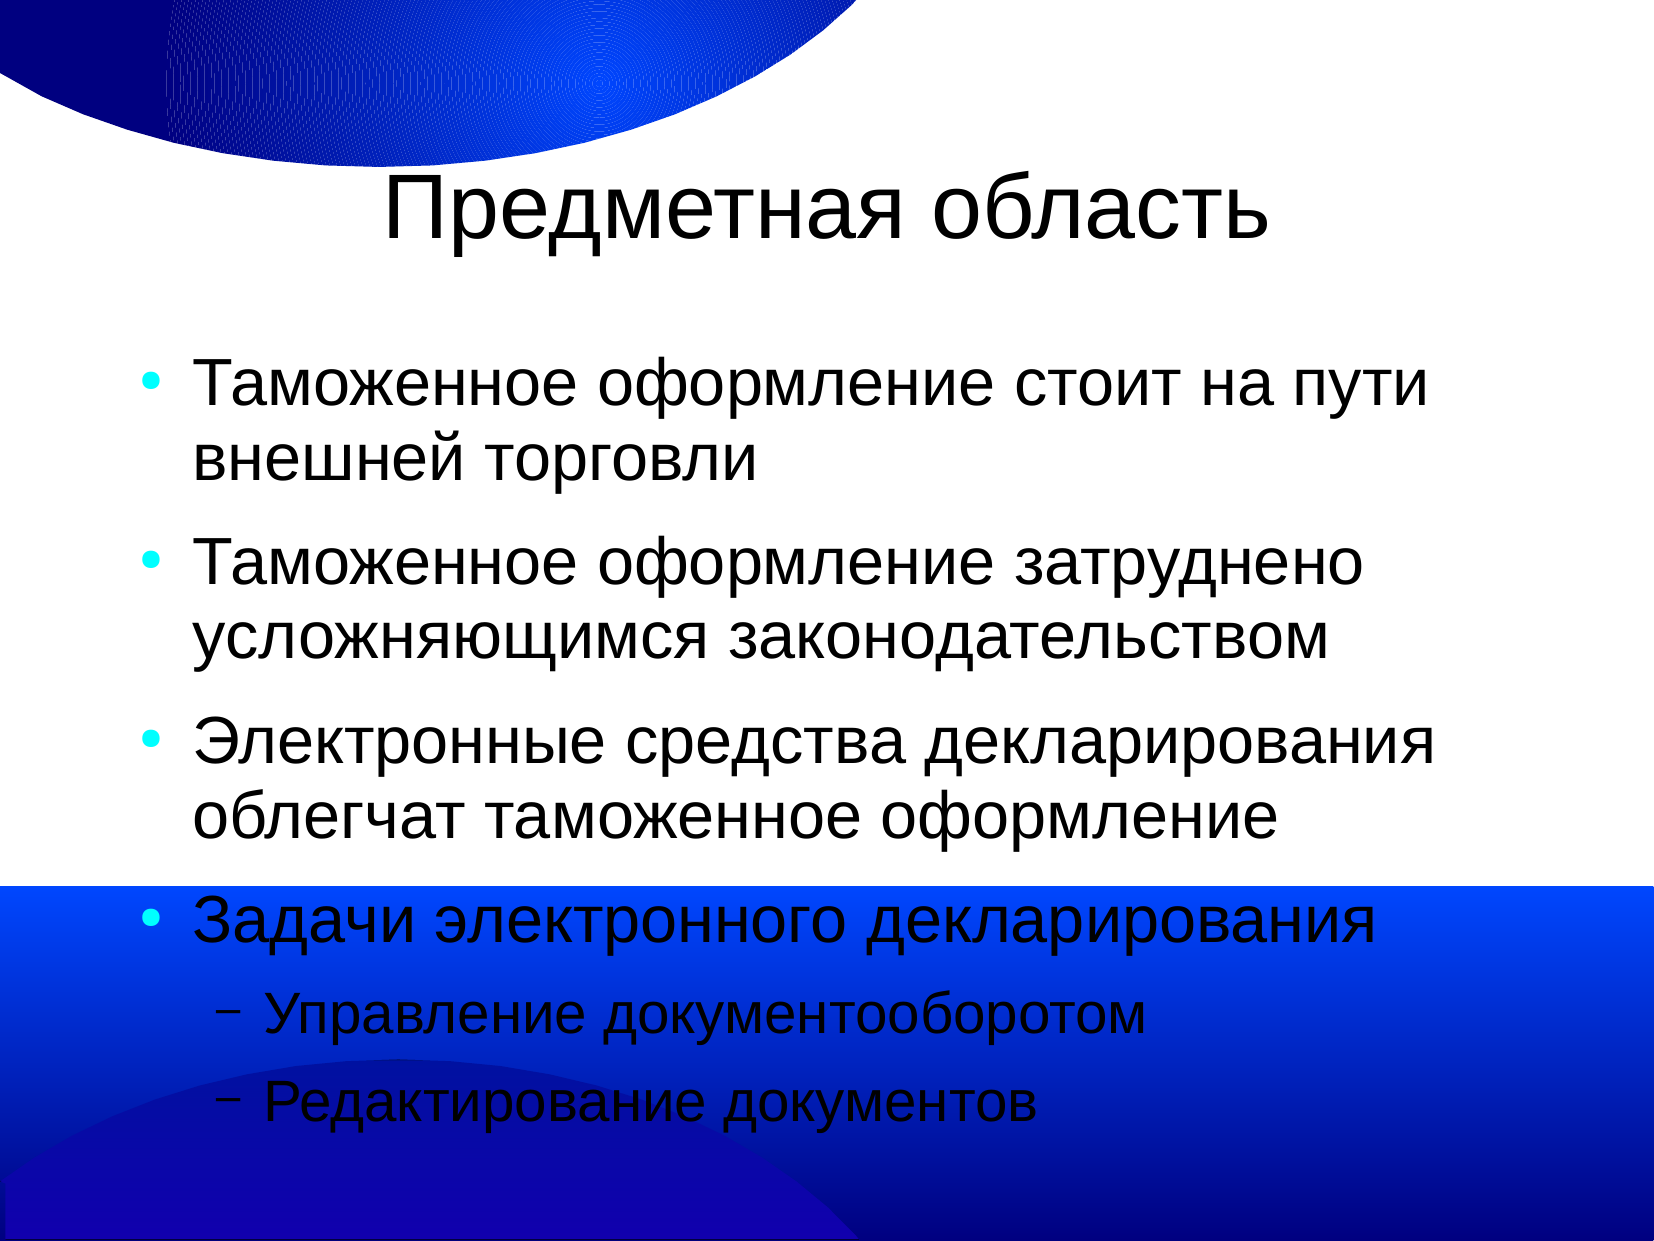

# Предметная область
Таможенное оформление стоит на пути внешней торговли
Таможенное оформление затруднено усложняющимся законодательством
Электронные средства декларирования облегчат таможенное оформление
Задачи электронного декларирования
Управление документооборотом
Редактирование документов